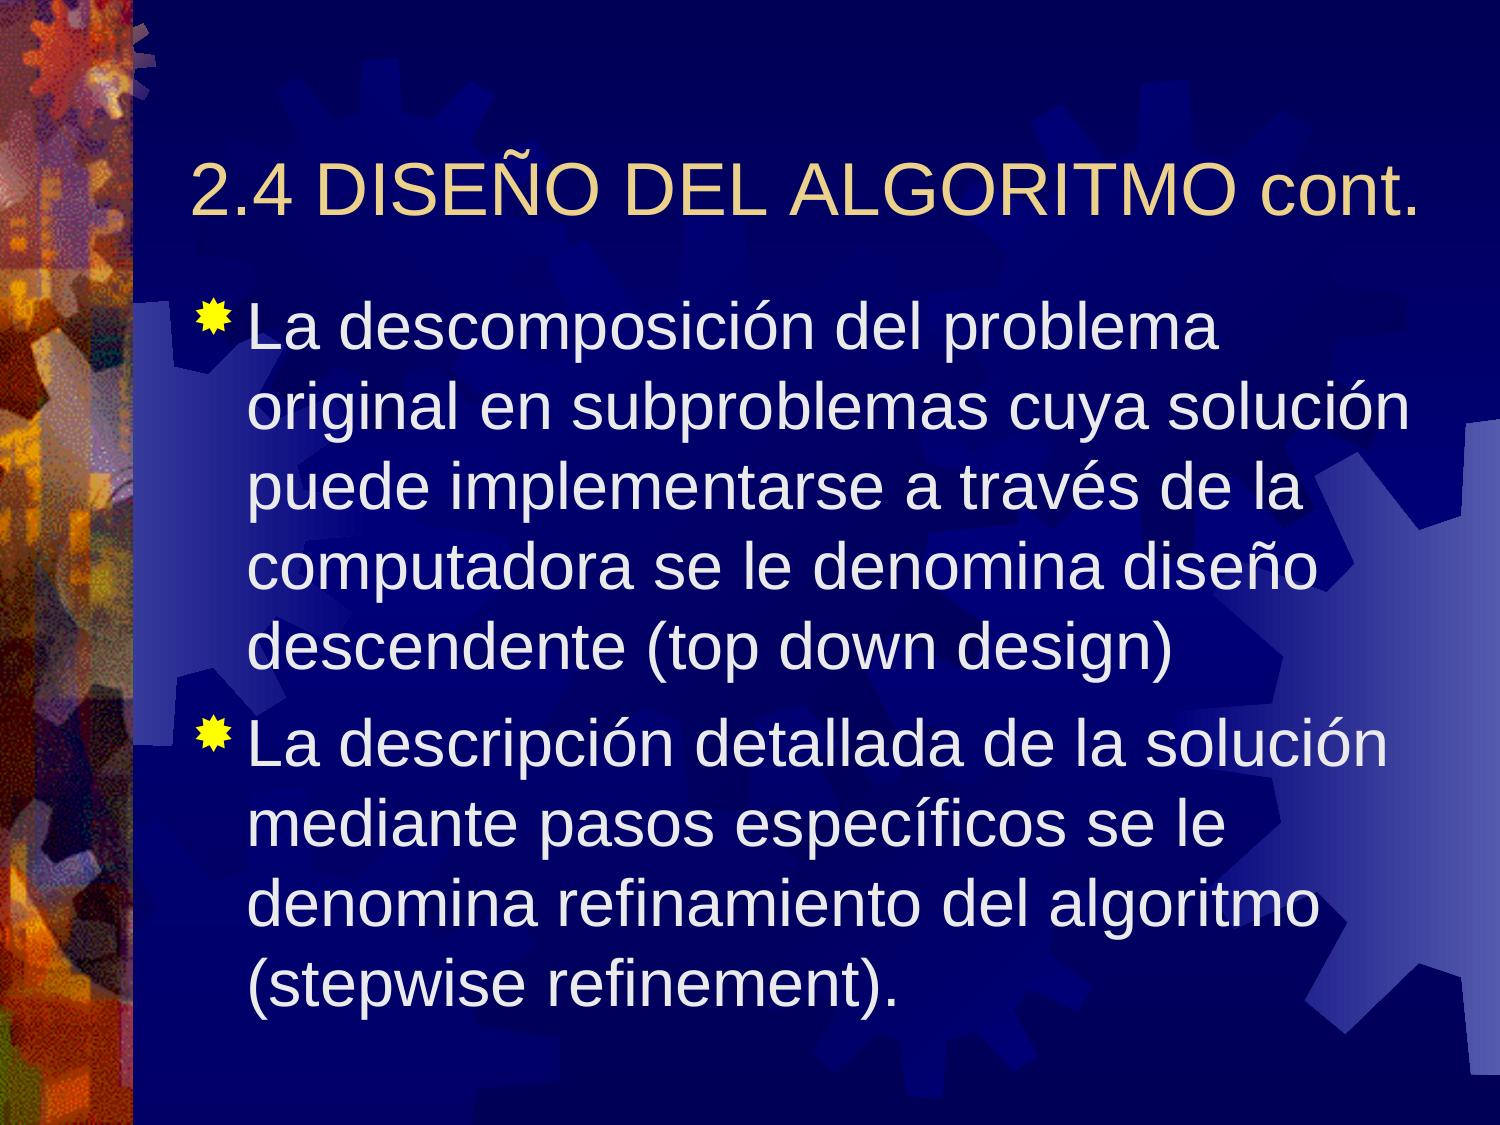

# 2.4 DISEÑO DEL ALGORITMO cont.
La descomposición del problema original en subproblemas cuya solución puede implementarse a través de la computadora se le denomina diseño descendente (top down design)
La descripción detallada de la solución mediante pasos específicos se le denomina refinamiento del algoritmo (stepwise refinement).